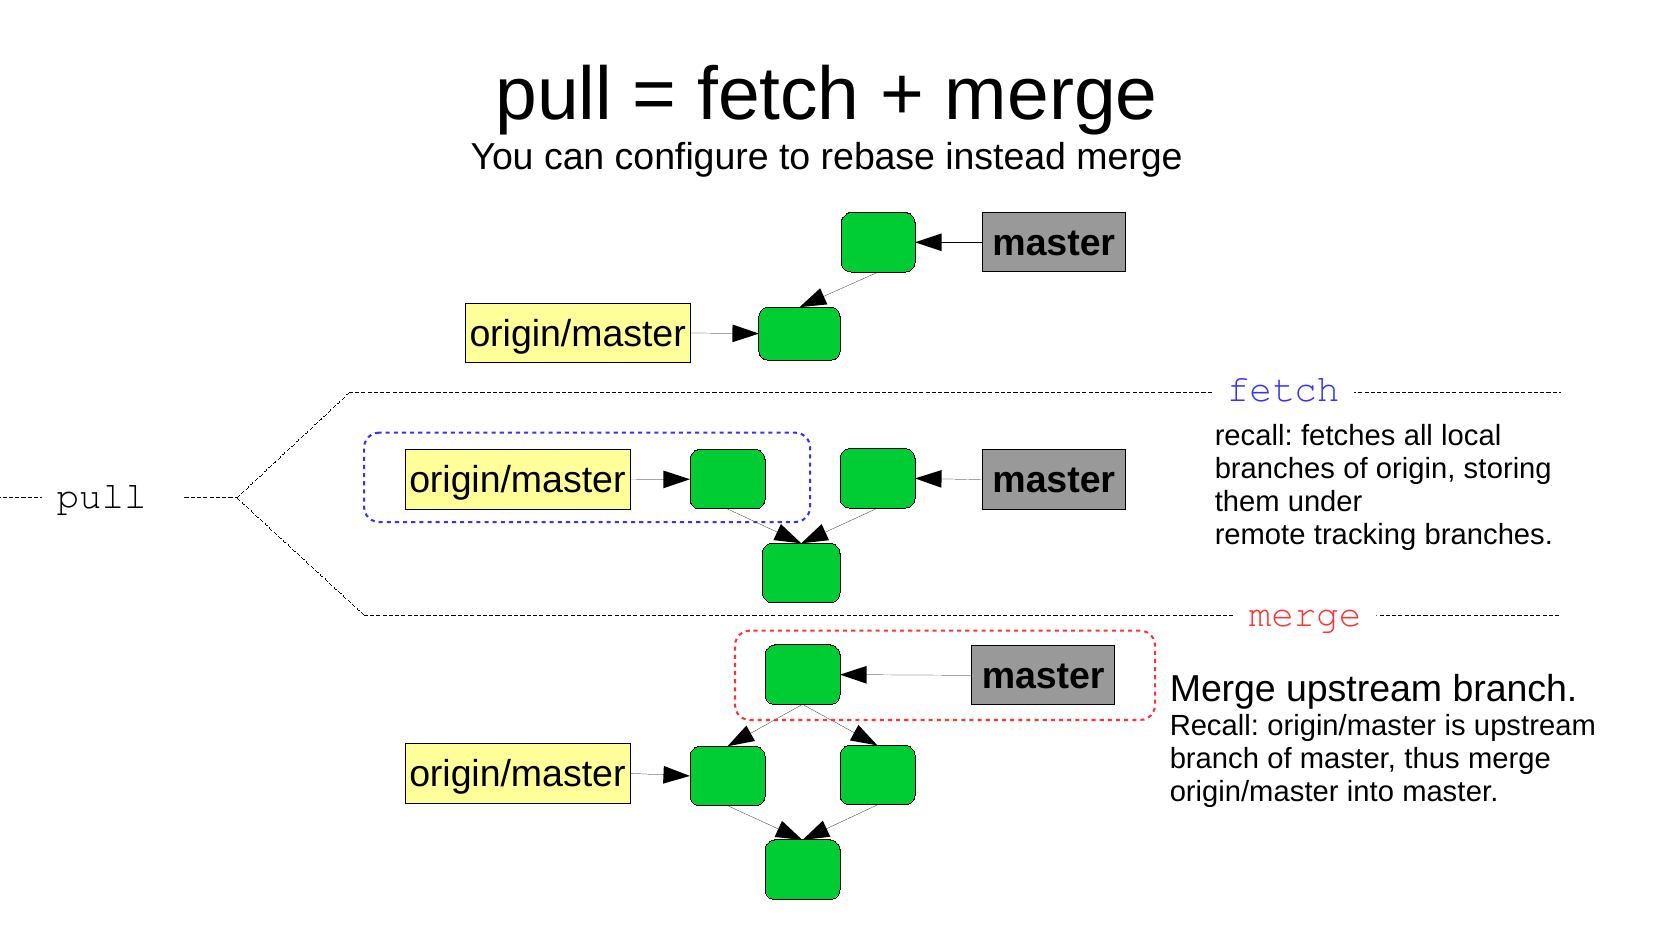

# pull = fetch + merge You can configure to rebase instead merge
master
origin/master
fetch
recall: fetches all local branches of origin, storing them under
remote tracking branches.
origin/master
master
pull
merge
master
Merge upstream branch.
Recall: origin/master is upstream branch of master, thus merge origin/master into master.
origin/master